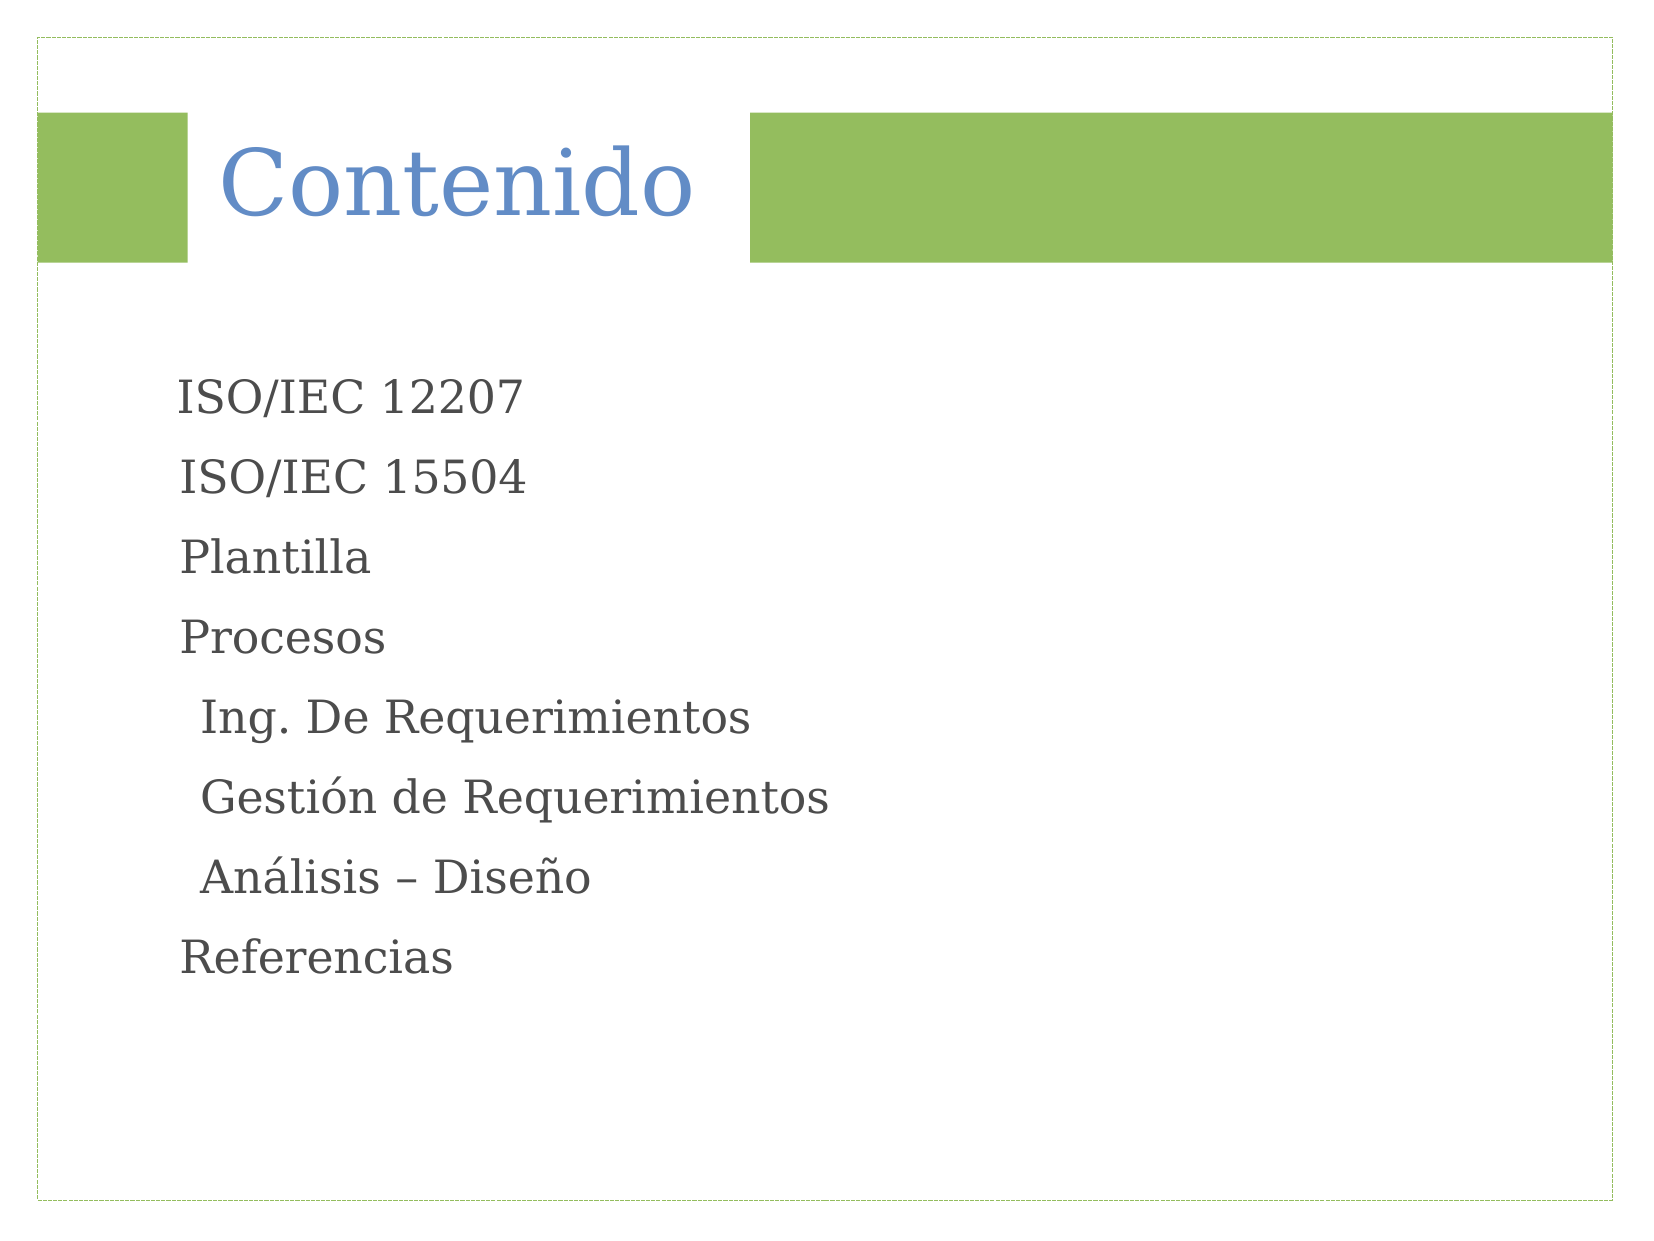

Contenido
 ISO/IEC 12207
 ISO/IEC 15504
 Plantilla
 Procesos
Ing. De Requerimientos
Gestión de Requerimientos
Análisis – Diseño
 Referencias